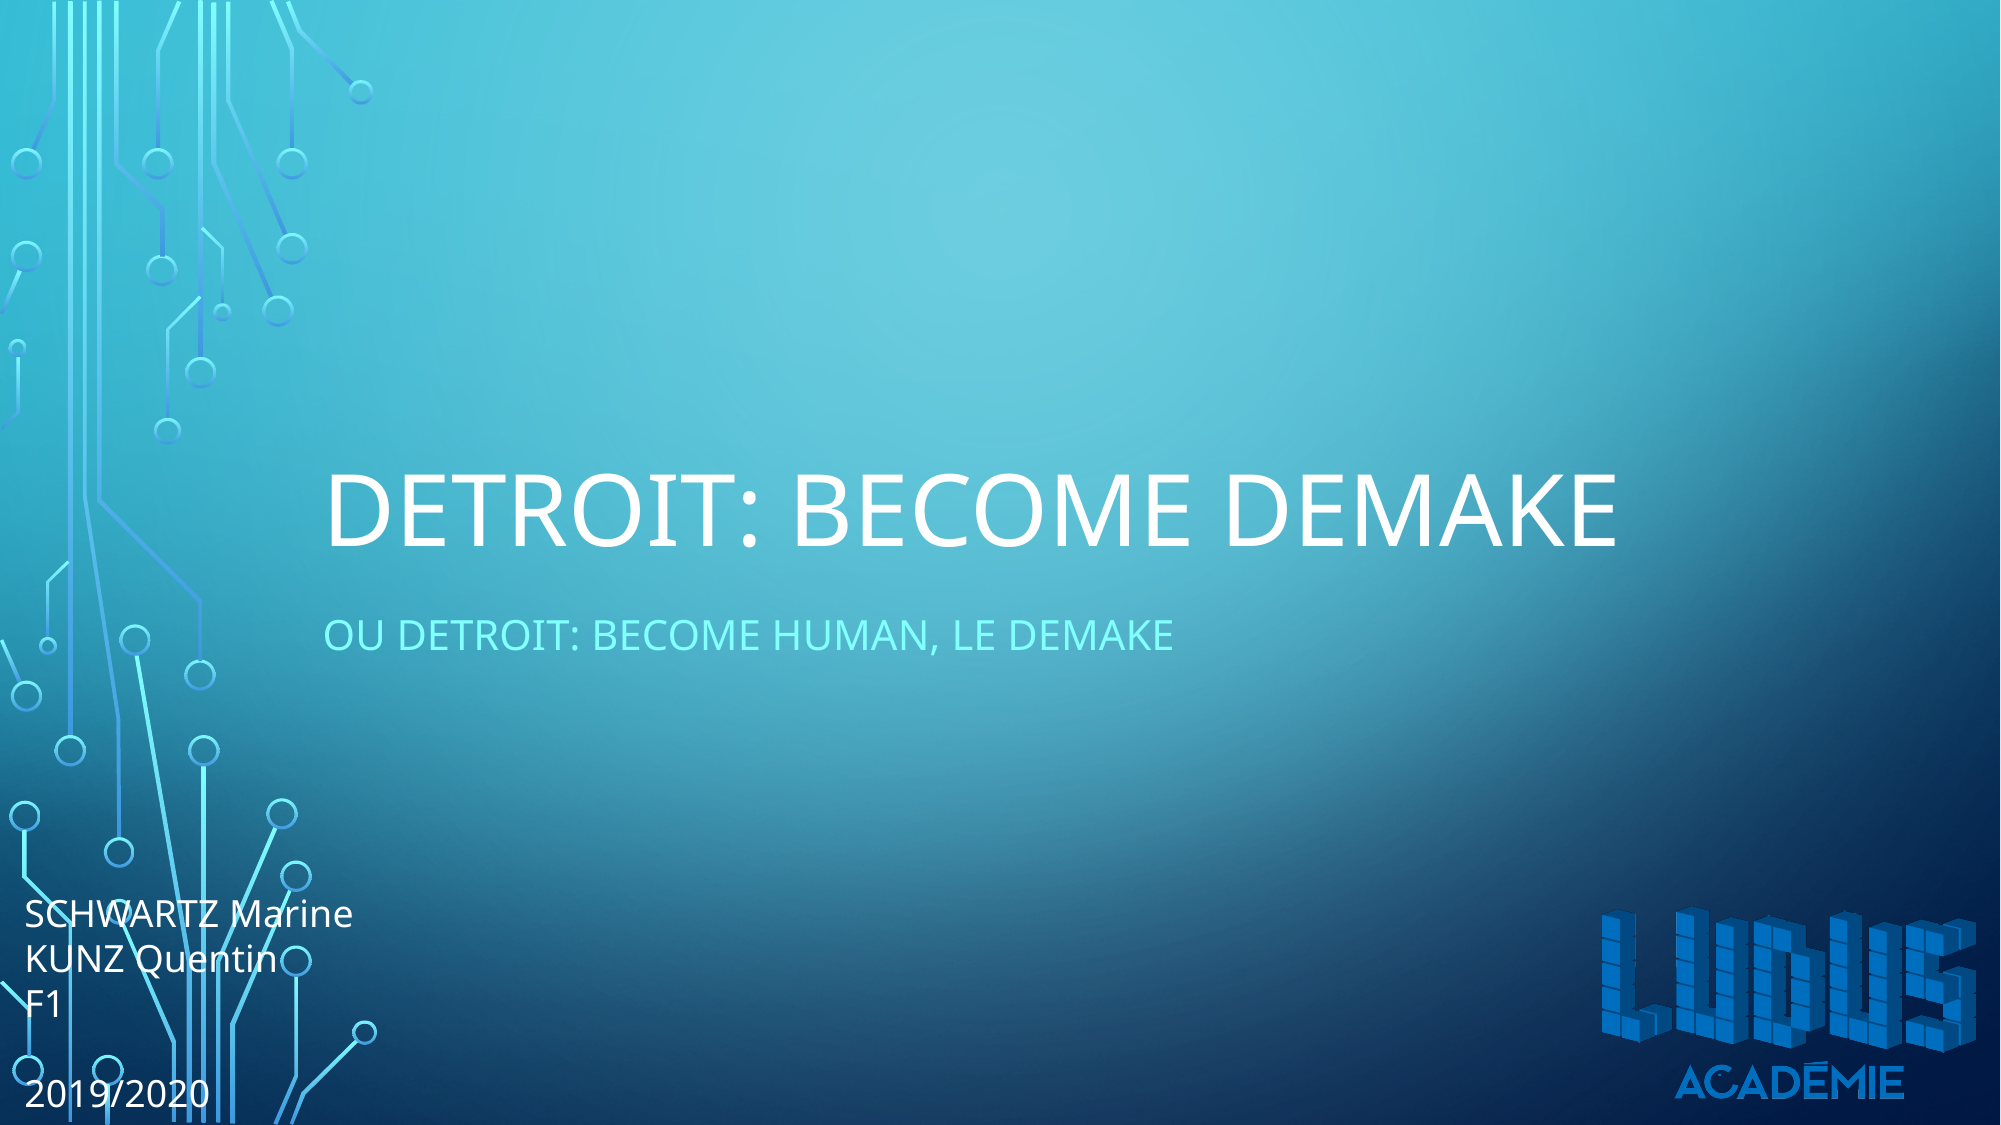

# DETROIT: BECOME DEMAKE
Ou Detroit: Become Human, LE DEMake
SCHWARTZ Marine
KUNZ Quentin
F1
2019/2020